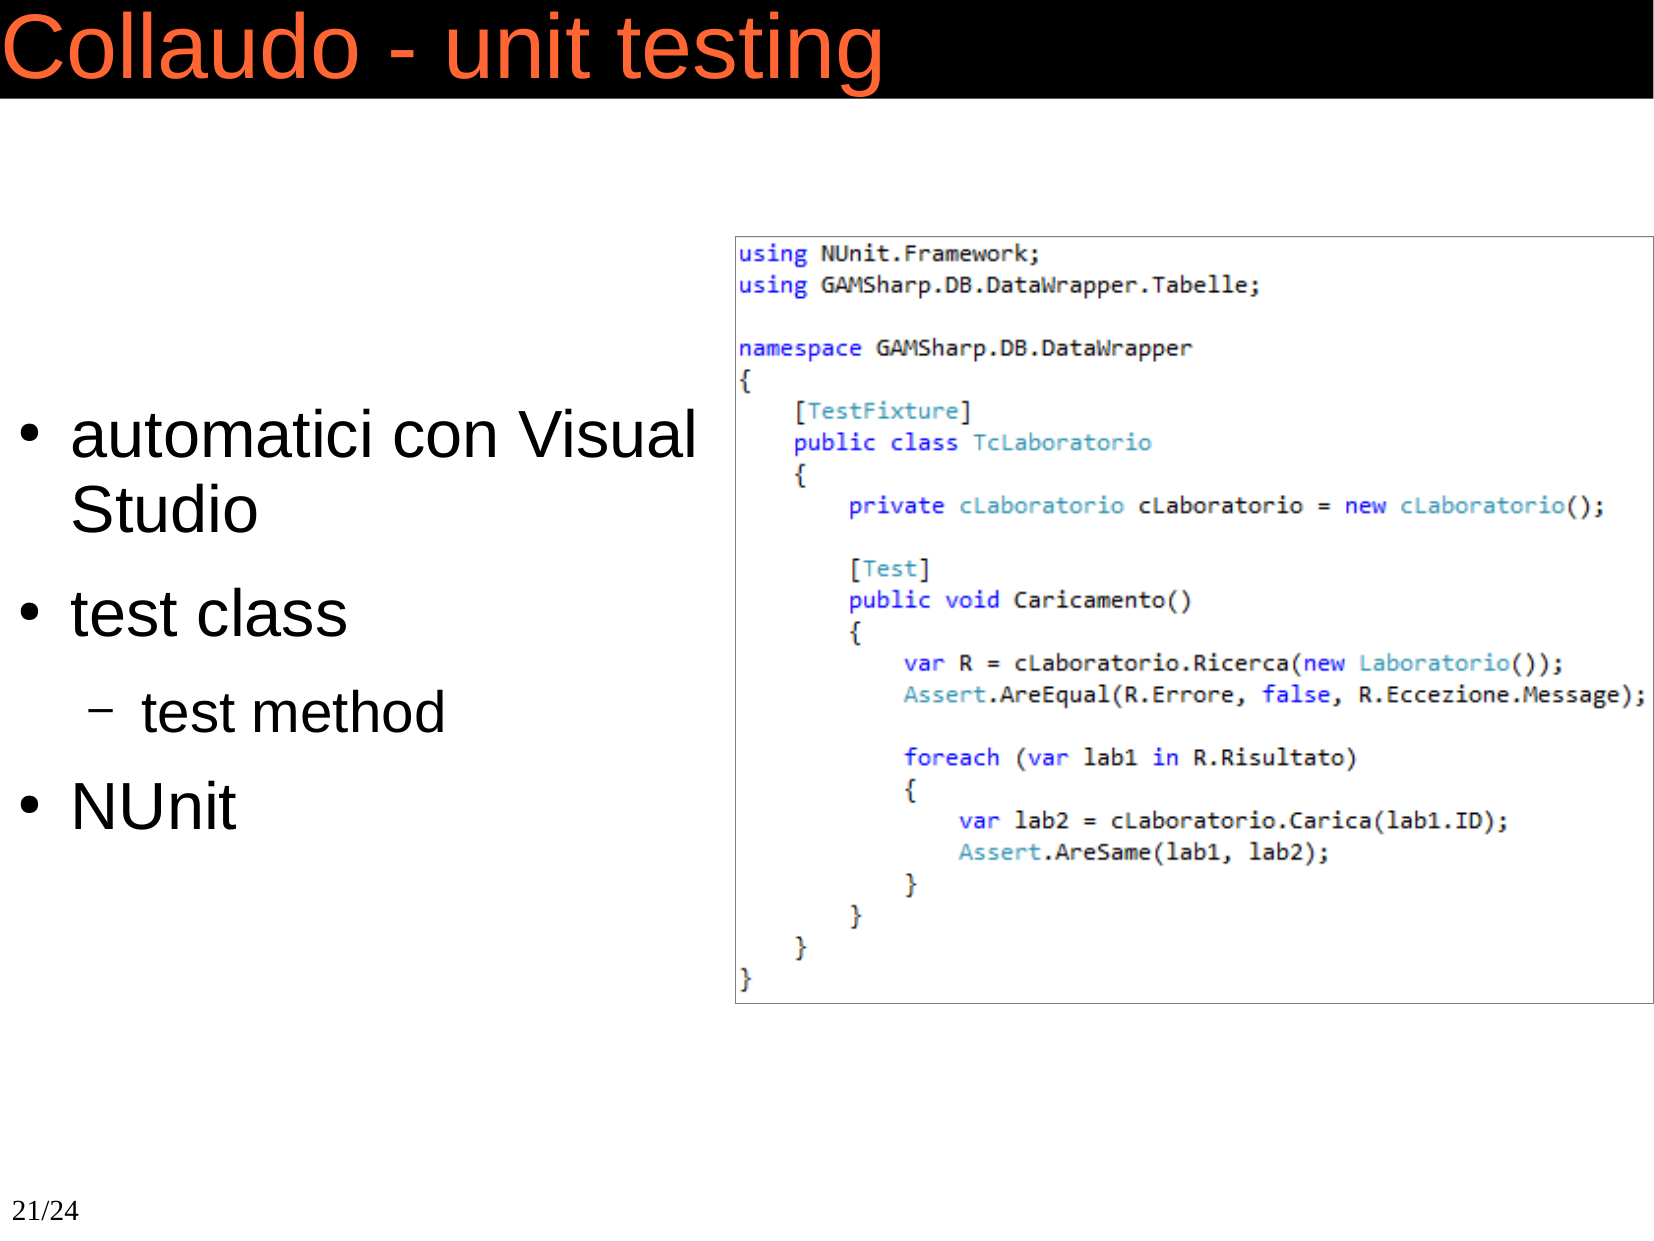

# Collaudo - unit testing
automatici con Visual Studio
test class
test method
NUnit
21